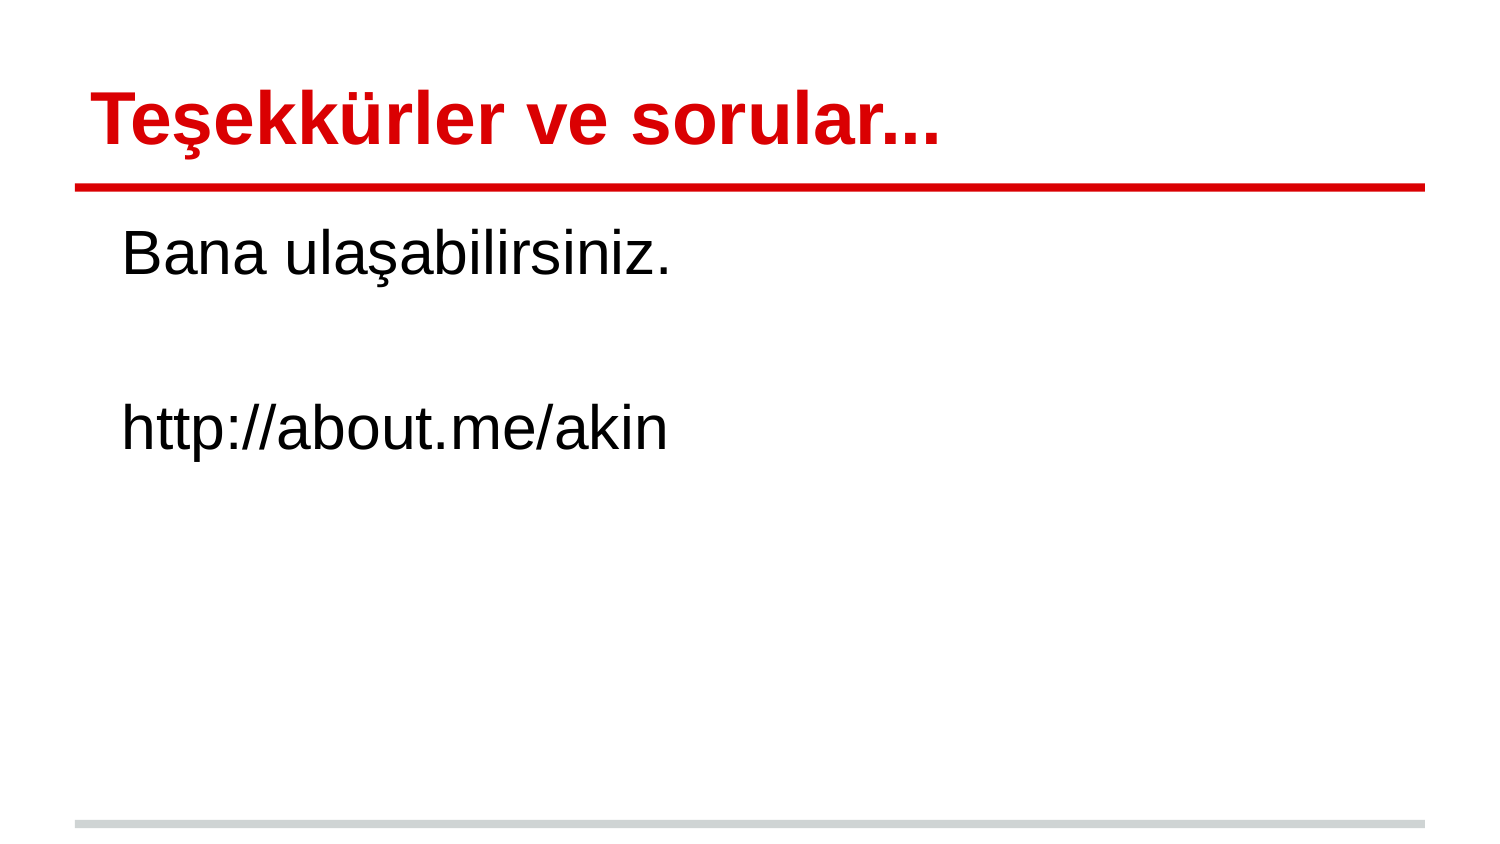

# Teşekkürler ve sorular...
Bana ulaşabilirsiniz.
http://about.me/akin